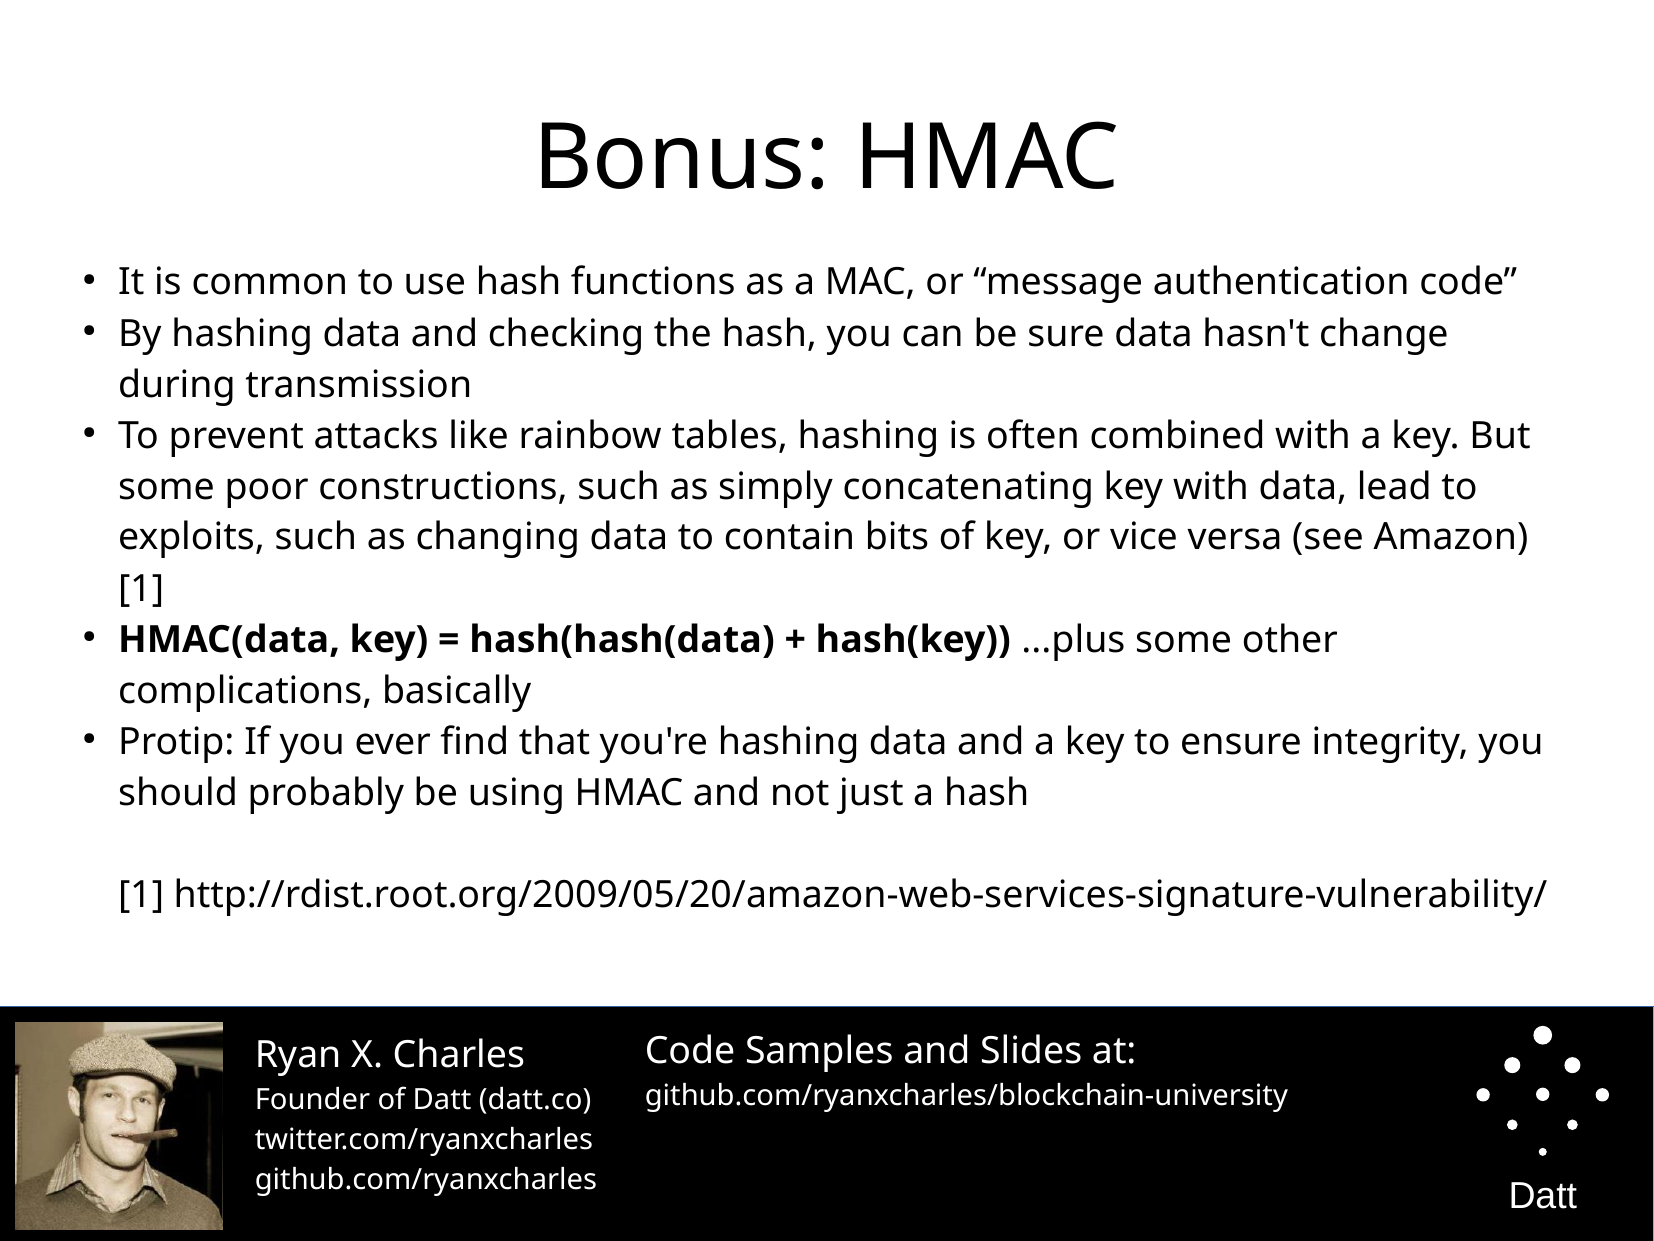

Bonus: HMAC
# It is common to use hash functions as a MAC, or “message authentication code”
By hashing data and checking the hash, you can be sure data hasn't change during transmission
To prevent attacks like rainbow tables, hashing is often combined with a key. But some poor constructions, such as simply concatenating key with data, lead to exploits, such as changing data to contain bits of key, or vice versa (see Amazon) [1]
HMAC(data, key) = hash(hash(data) + hash(key)) ...plus some other complications, basically
Protip: If you ever find that you're hashing data and a key to ensure integrity, you should probably be using HMAC and not just a hash
[1] http://rdist.root.org/2009/05/20/amazon-web-services-signature-vulnerability/
Code Samples and Slides at:
github.com/ryanxcharles/blockchain-university
Ryan X. Charles
Founder of Datt (datt.co)
twitter.com/ryanxcharles
github.com/ryanxcharles
Datt